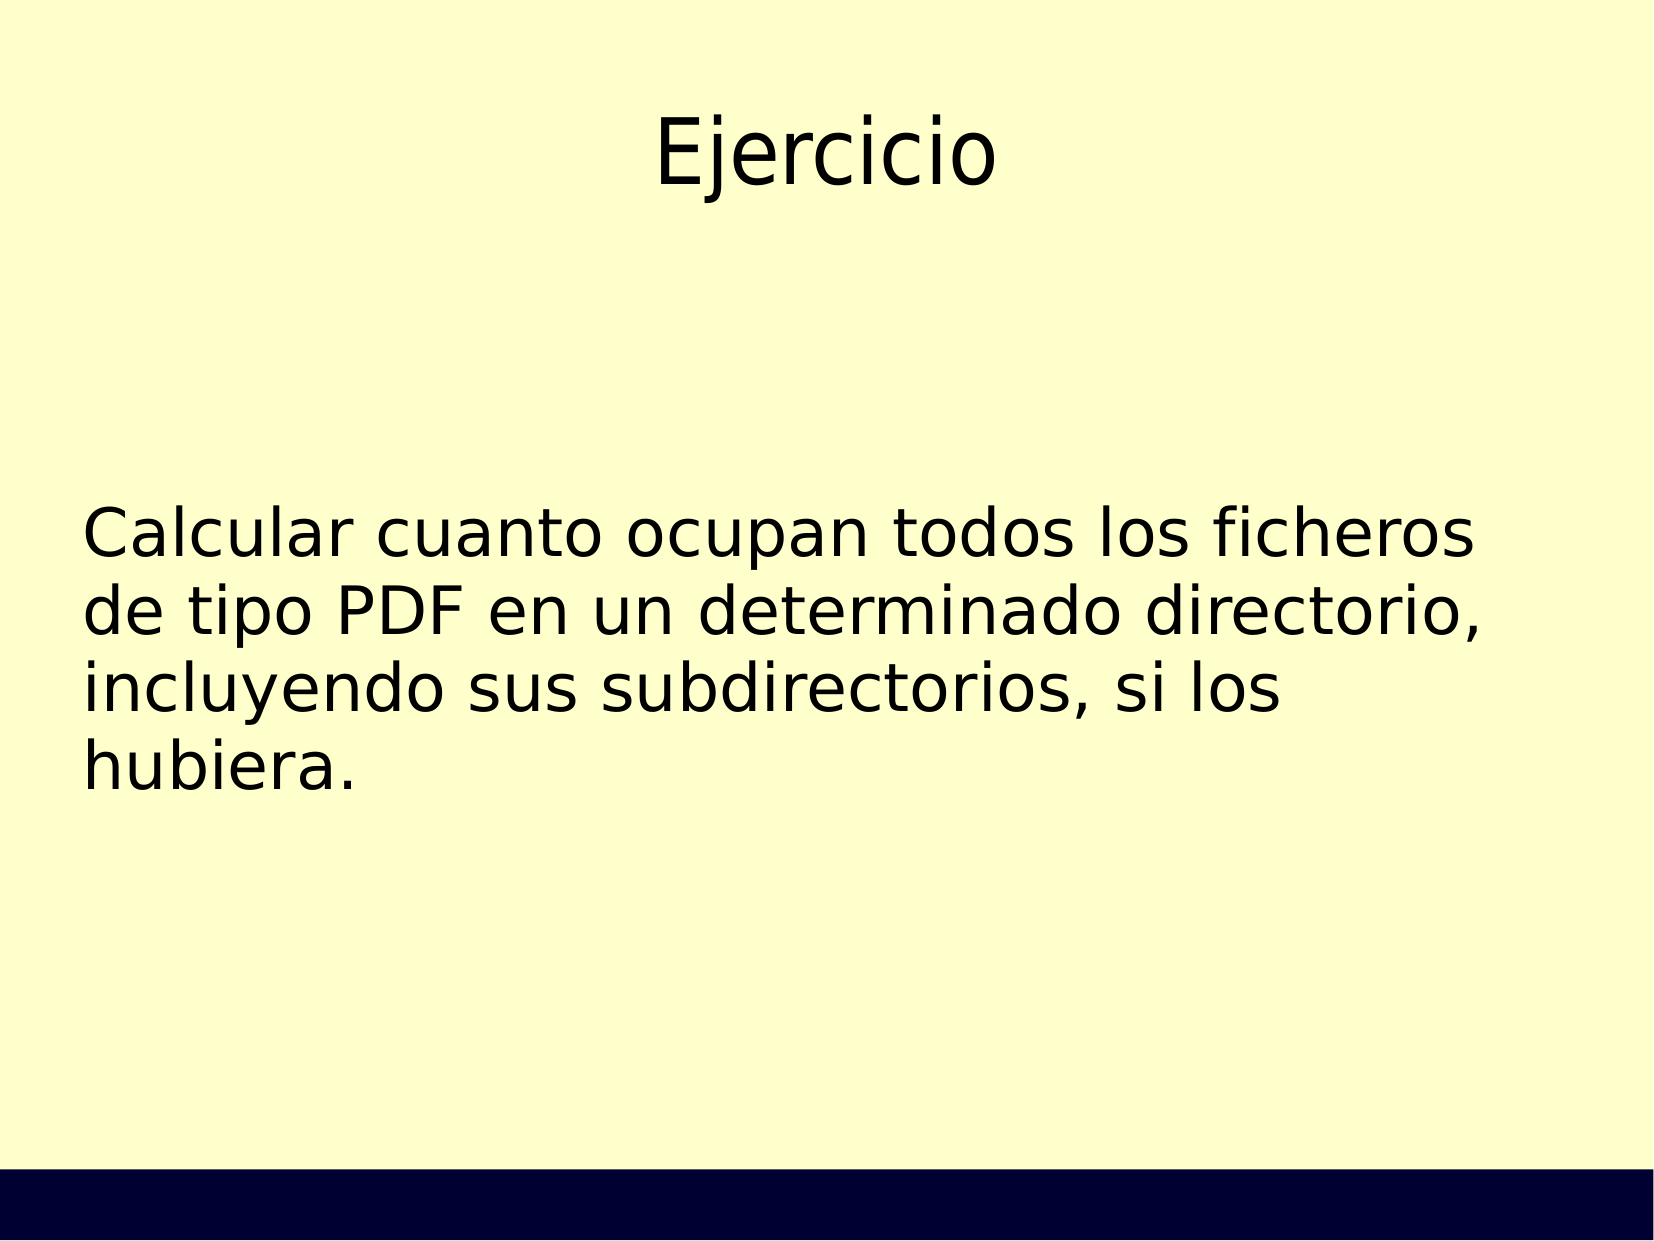

# Ejercicio
Calcular cuanto ocupan todos los ficheros de tipo PDF en un determinado directorio, incluyendo sus subdirectorios, si los hubiera.